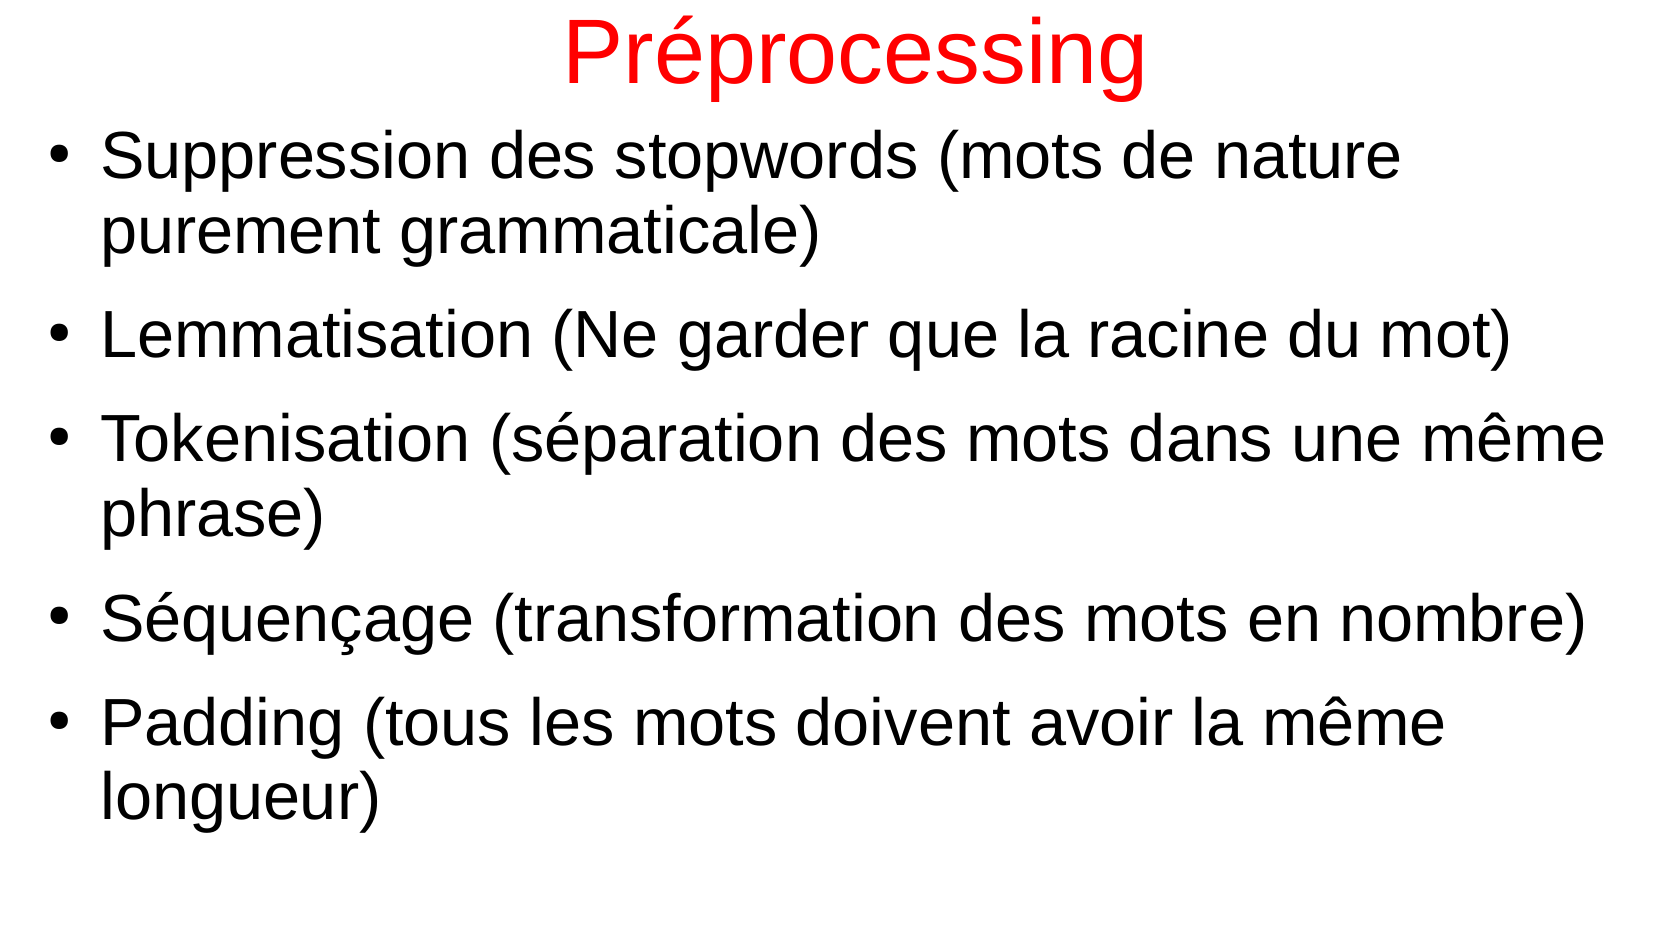

# Préprocessing
Suppression des stopwords (mots de nature purement grammaticale)
Lemmatisation (Ne garder que la racine du mot)
Tokenisation (séparation des mots dans une même phrase)
Séquençage (transformation des mots en nombre)
Padding (tous les mots doivent avoir la même longueur)